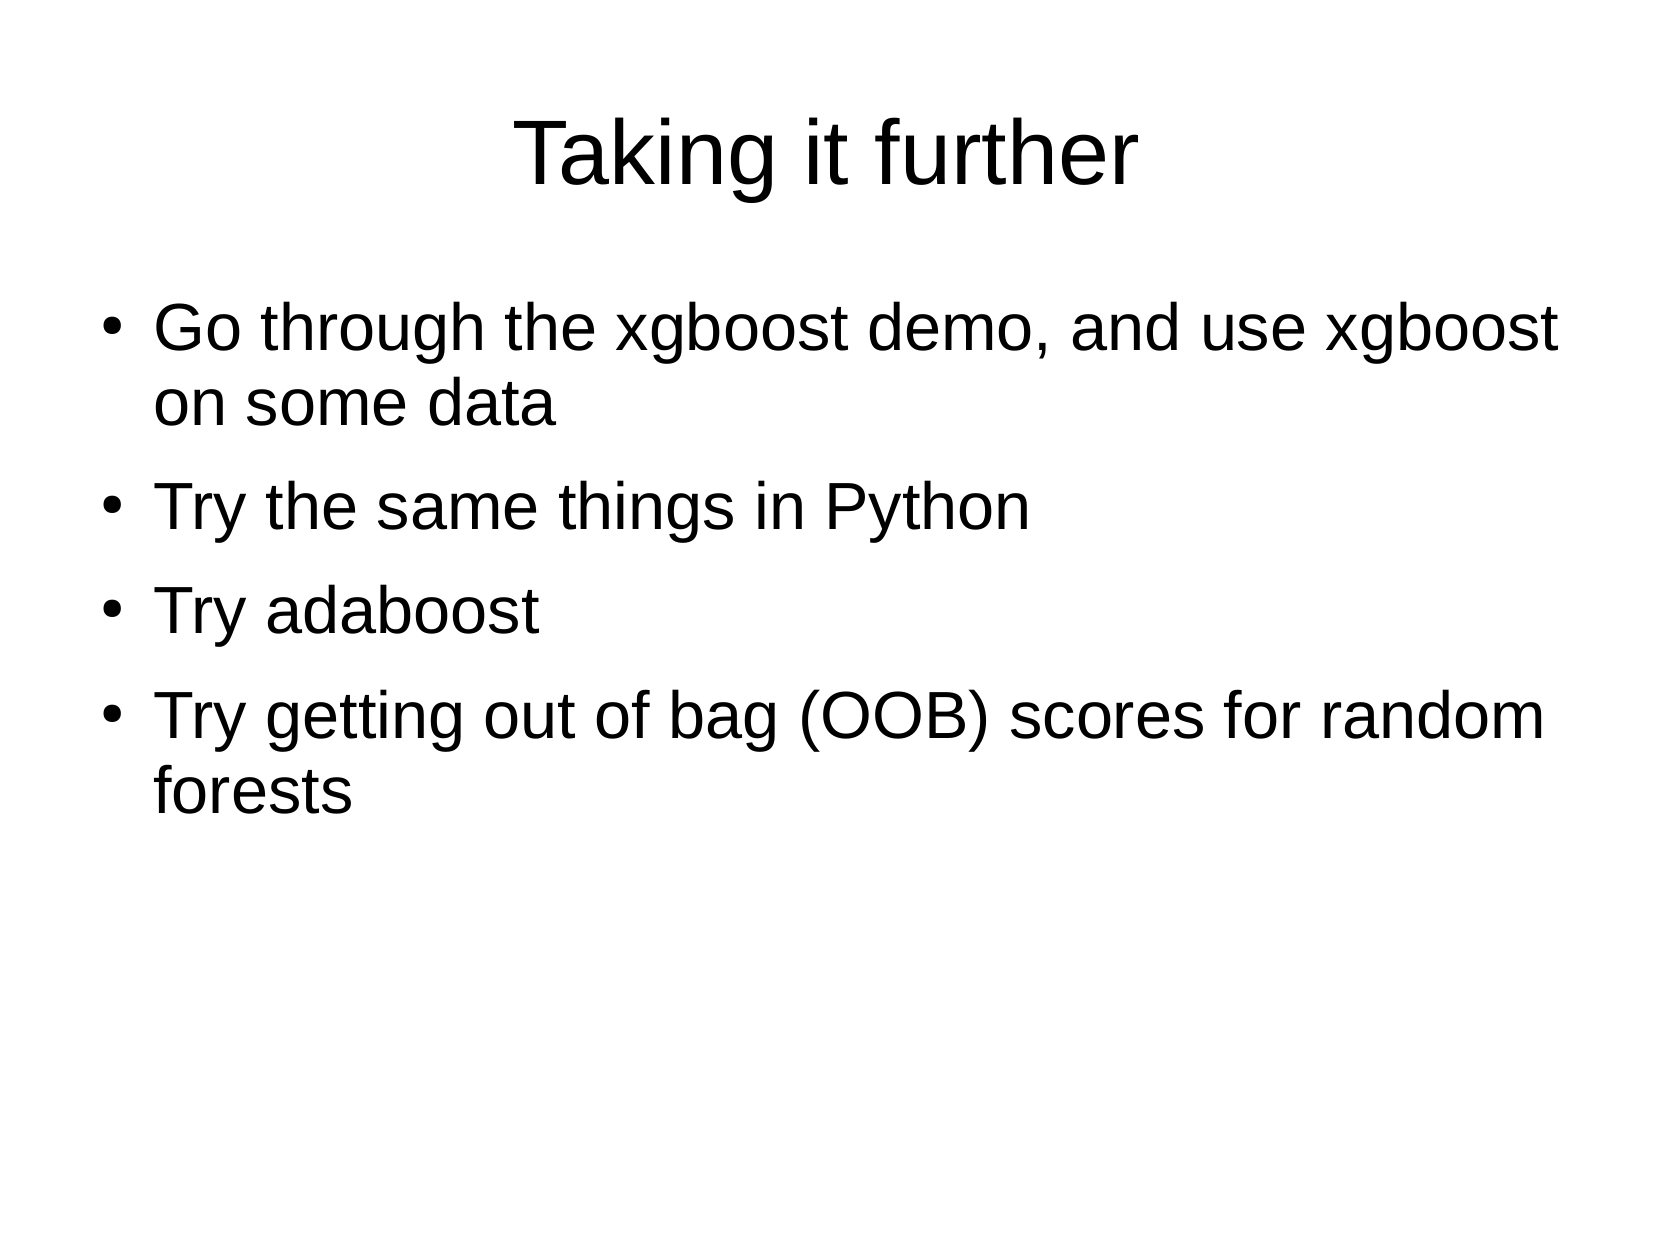

# Taking it further
Go through the xgboost demo, and use xgboost on some data
Try the same things in Python
Try adaboost
Try getting out of bag (OOB) scores for random forests